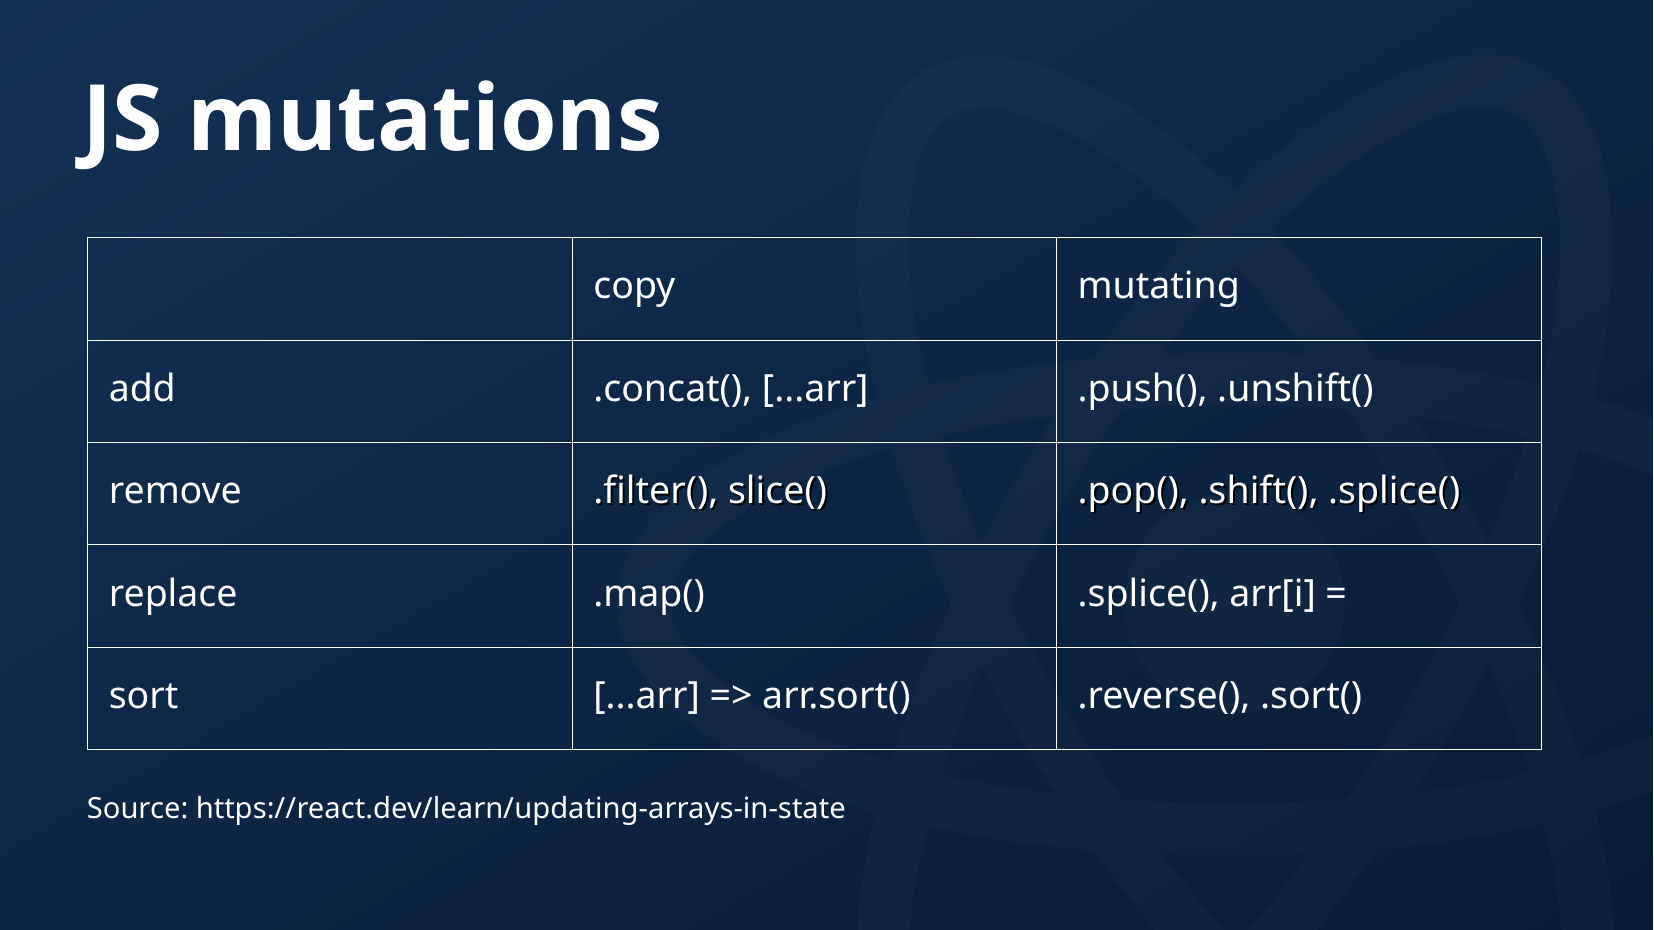

# JS mutations
| | copy | mutating |
| --- | --- | --- |
| add | .concat(), [...arr] | .push(), .unshift() |
| remove | .filter(), slice() | .pop(), .shift(), .splice() |
| replace | .map() | .splice(), arr[i] = |
| sort | [...arr] => arr.sort() | .reverse(), .sort() |
Source: https://react.dev/learn/updating-arrays-in-state